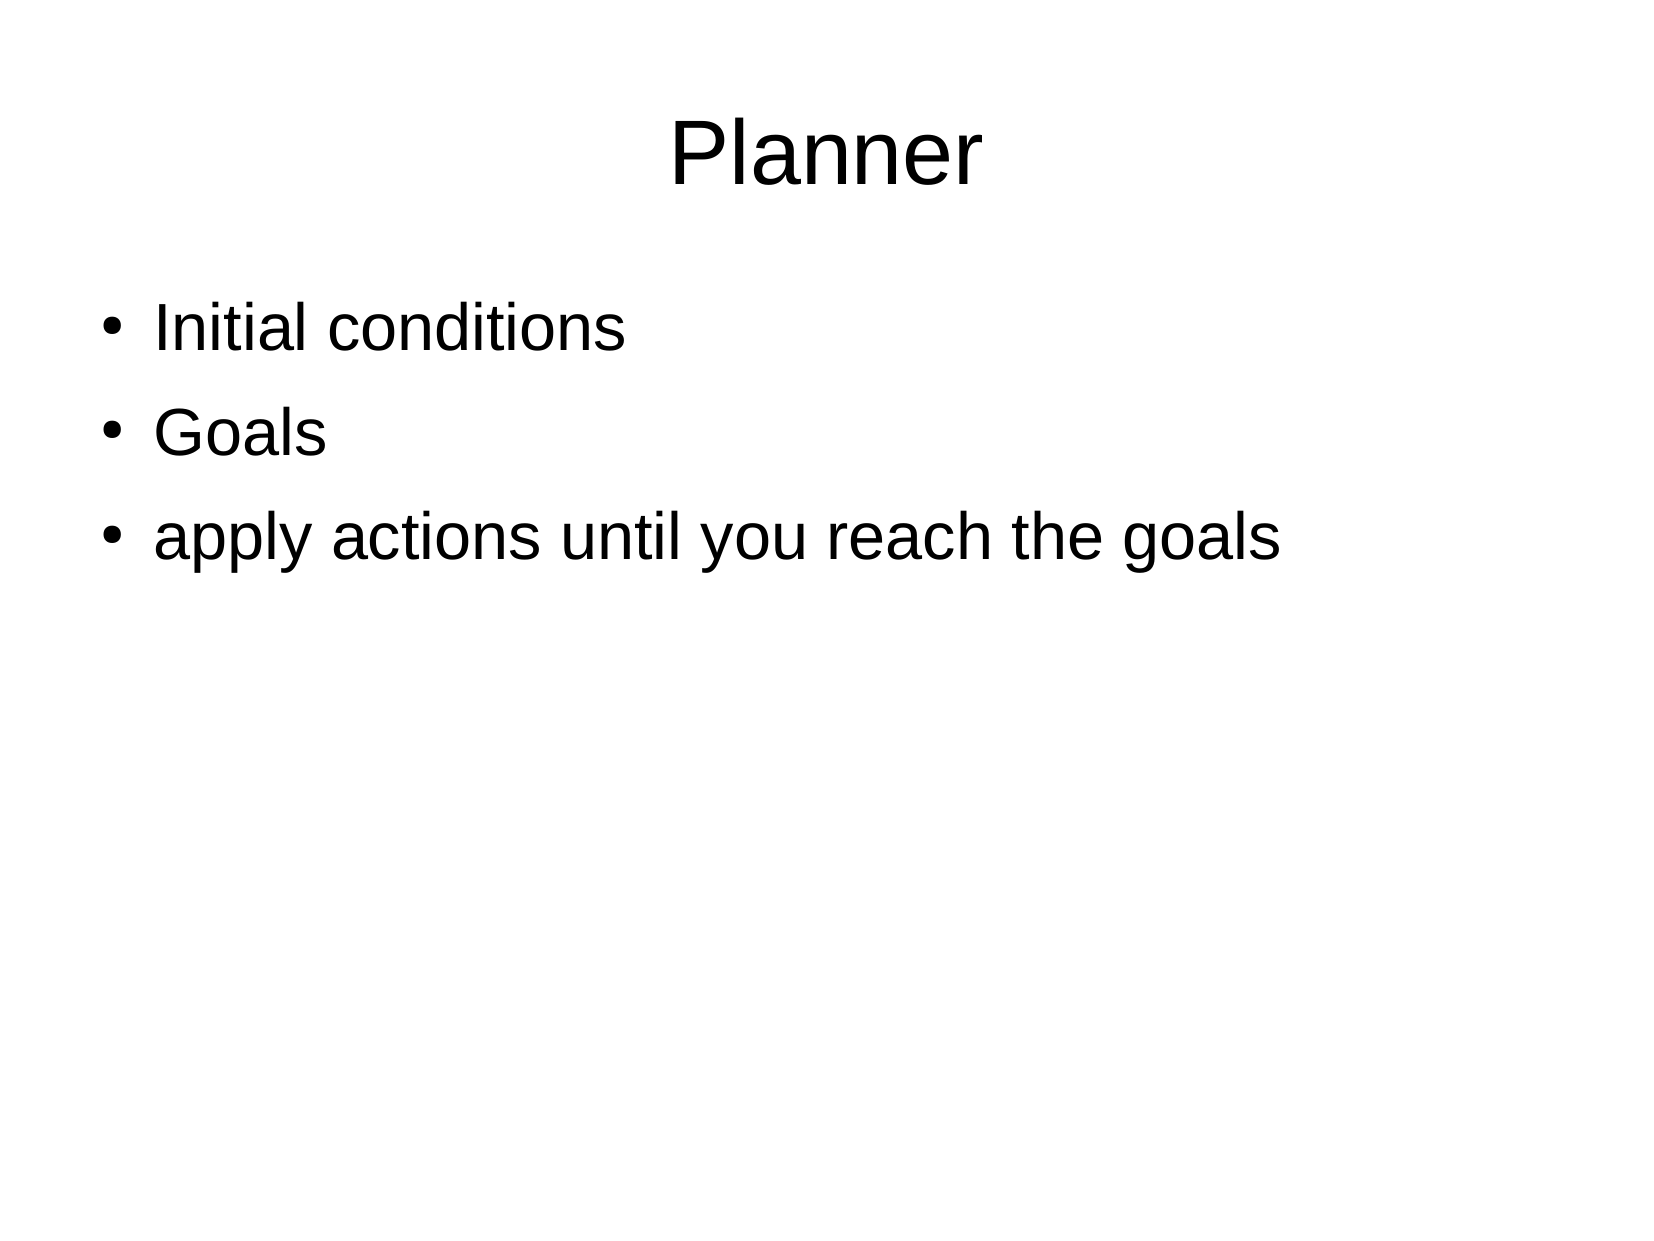

# Planner
Initial conditions
Goals
apply actions until you reach the goals